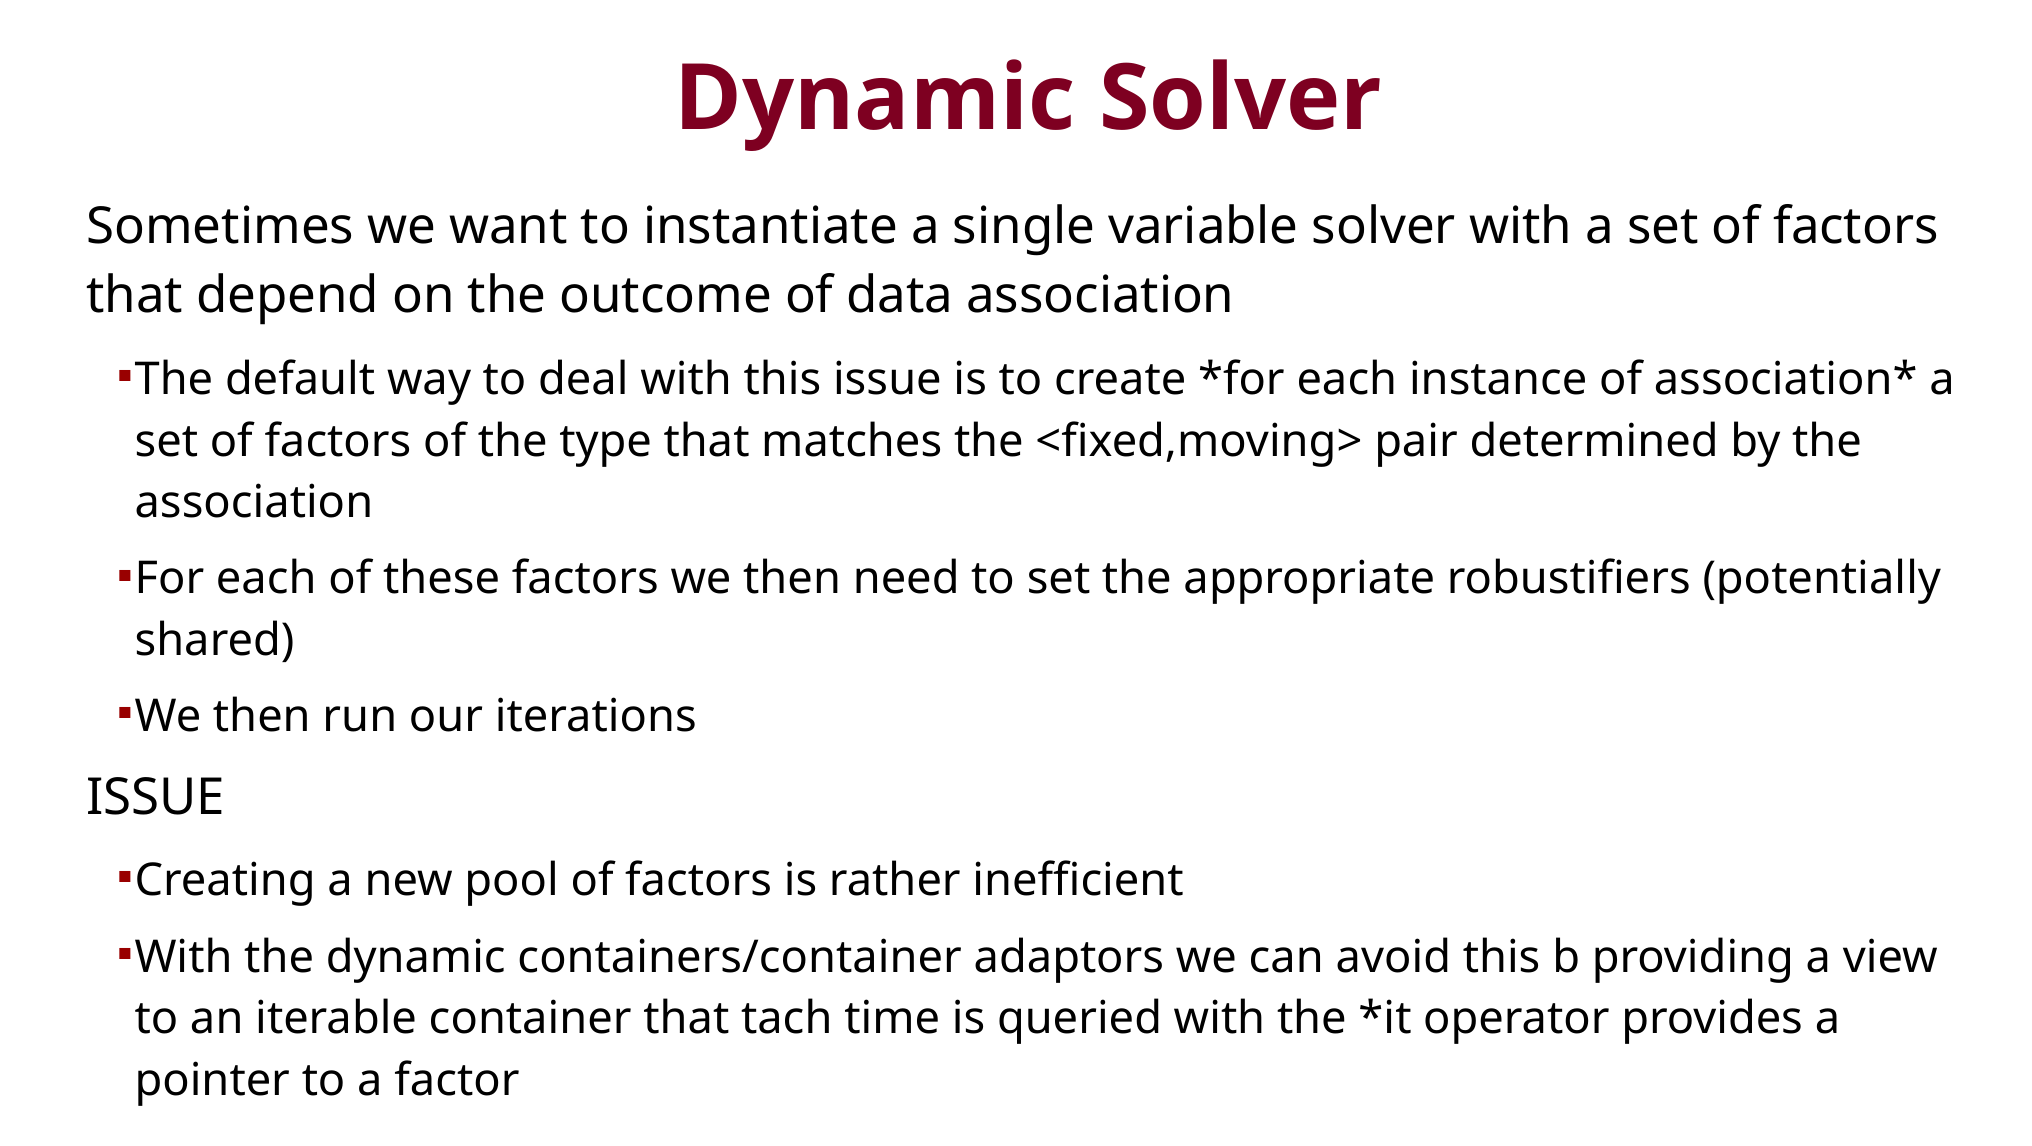

# Dynamic Solver
Sometimes we want to instantiate a single variable solver with a set of factors that depend on the outcome of data association
The default way to deal with this issue is to create *for each instance of association* a set of factors of the type that matches the <fixed,moving> pair determined by the association
For each of these factors we then need to set the appropriate robustifiers (potentially shared)
We then run our iterations
ISSUE
Creating a new pool of factors is rather inefficient
With the dynamic containers/container adaptors we can avoid this b providing a view to an iterable container that tach time is queried with the *it operator provides a pointer to a factor